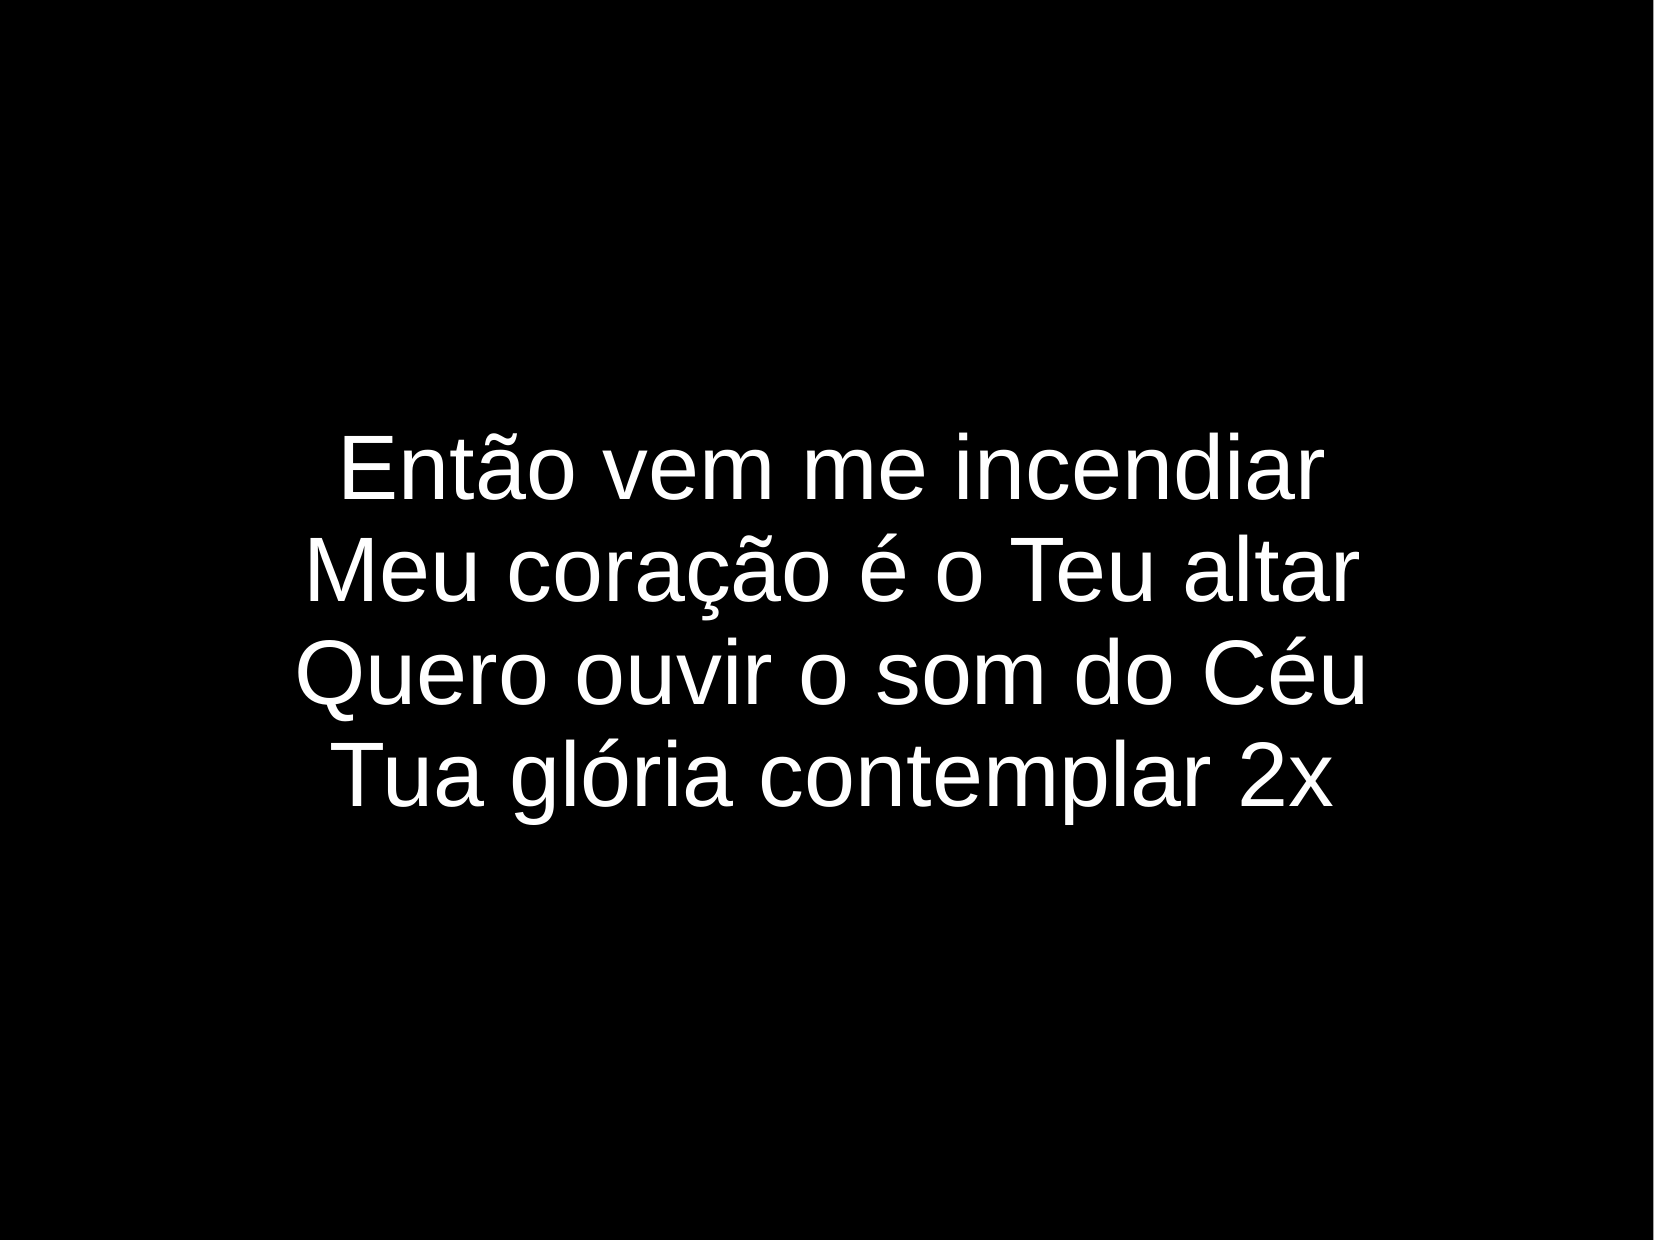

# Então vem me incendiar
Meu coração é o Teu altar
Quero ouvir o som do Céu
Tua glória contemplar 2x